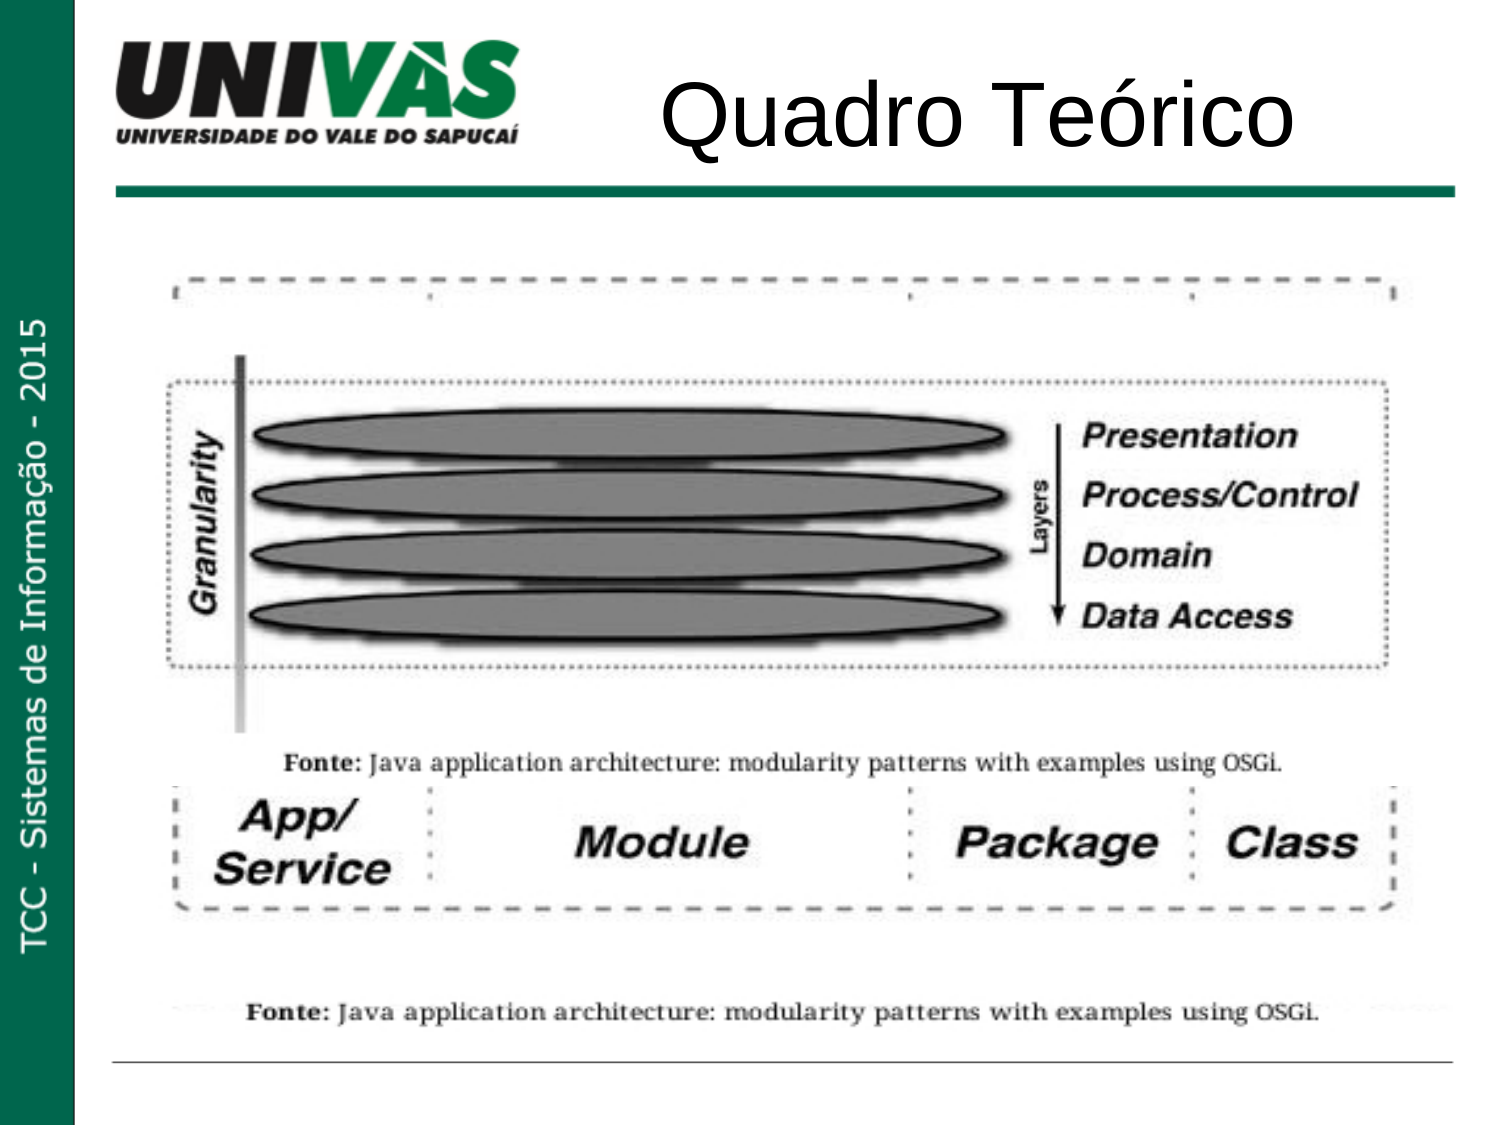

# Quadro Teórico
OSGi
Design de camadas
Design modular
Mudanças isoladas
Bundles
Framework
Versionamento